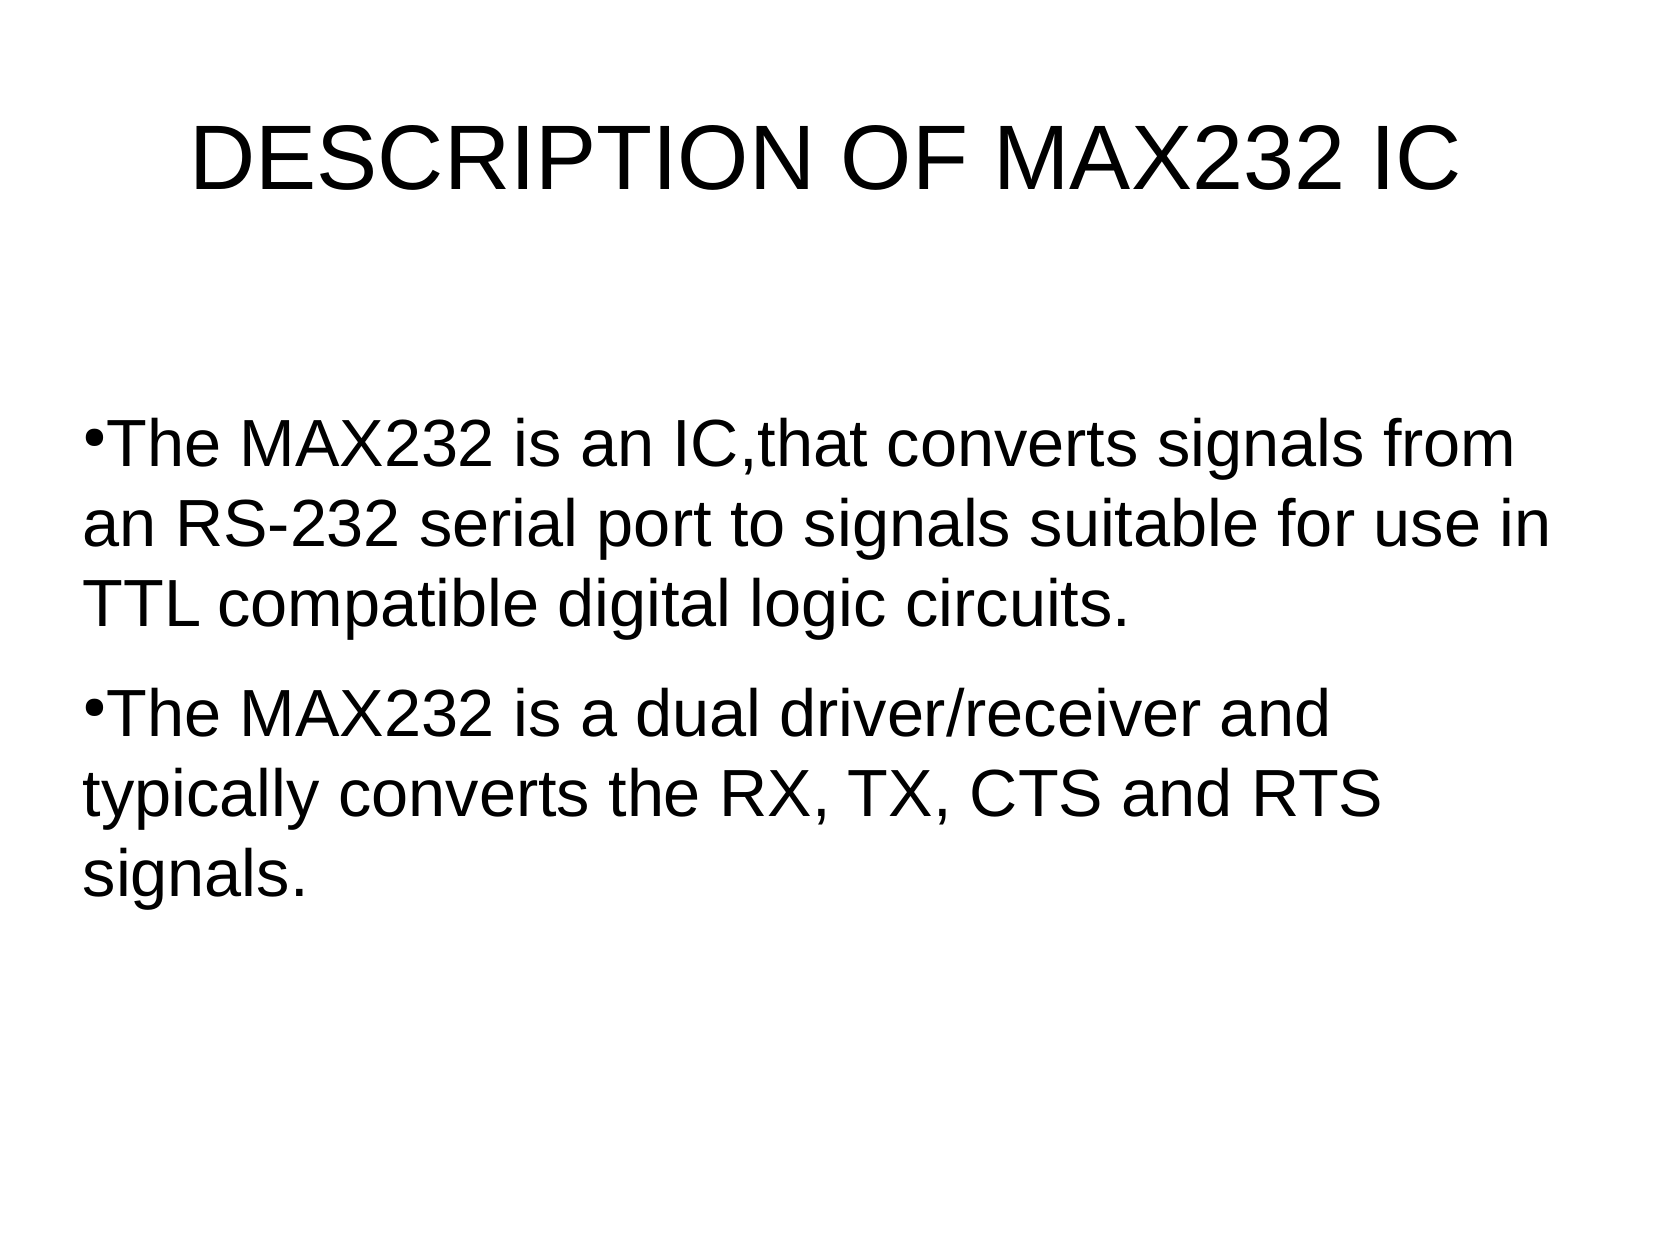

# DESCRIPTION OF MAX232 IC
The MAX232 is an IC,that converts signals from an RS-232 serial port to signals suitable for use in TTL compatible digital logic circuits.
The MAX232 is a dual driver/receiver and typically converts the RX, TX, CTS and RTS signals.